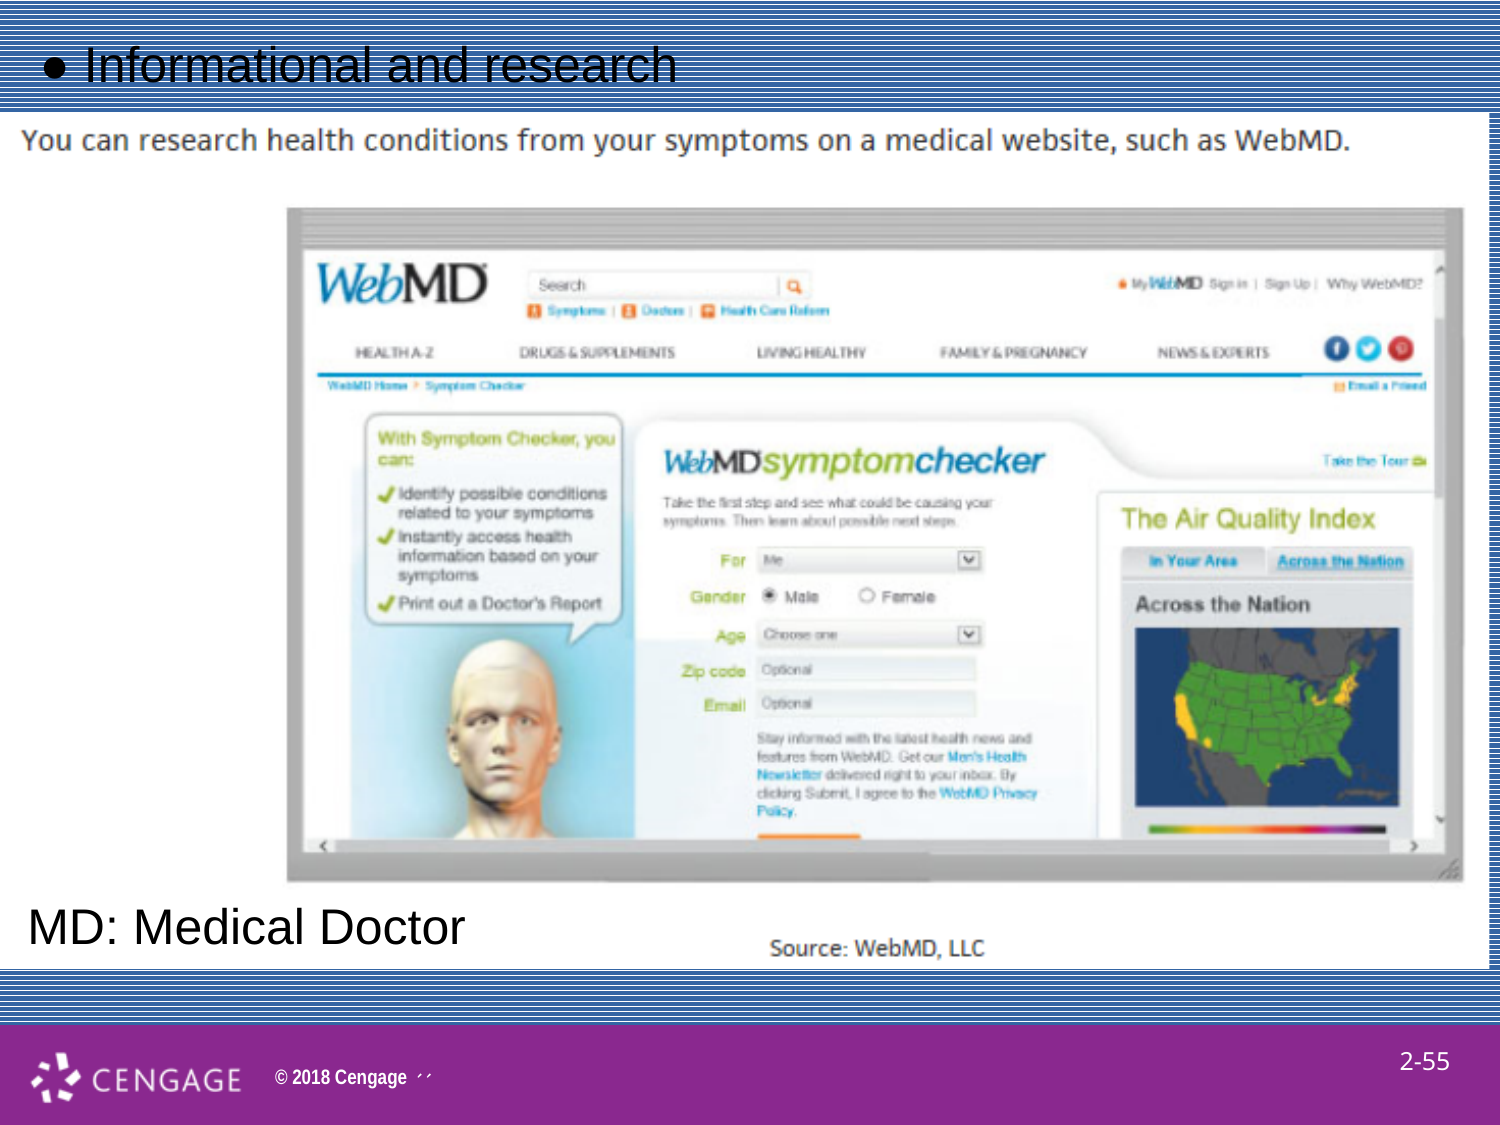

● Informational and research
MD: Medical Doctor